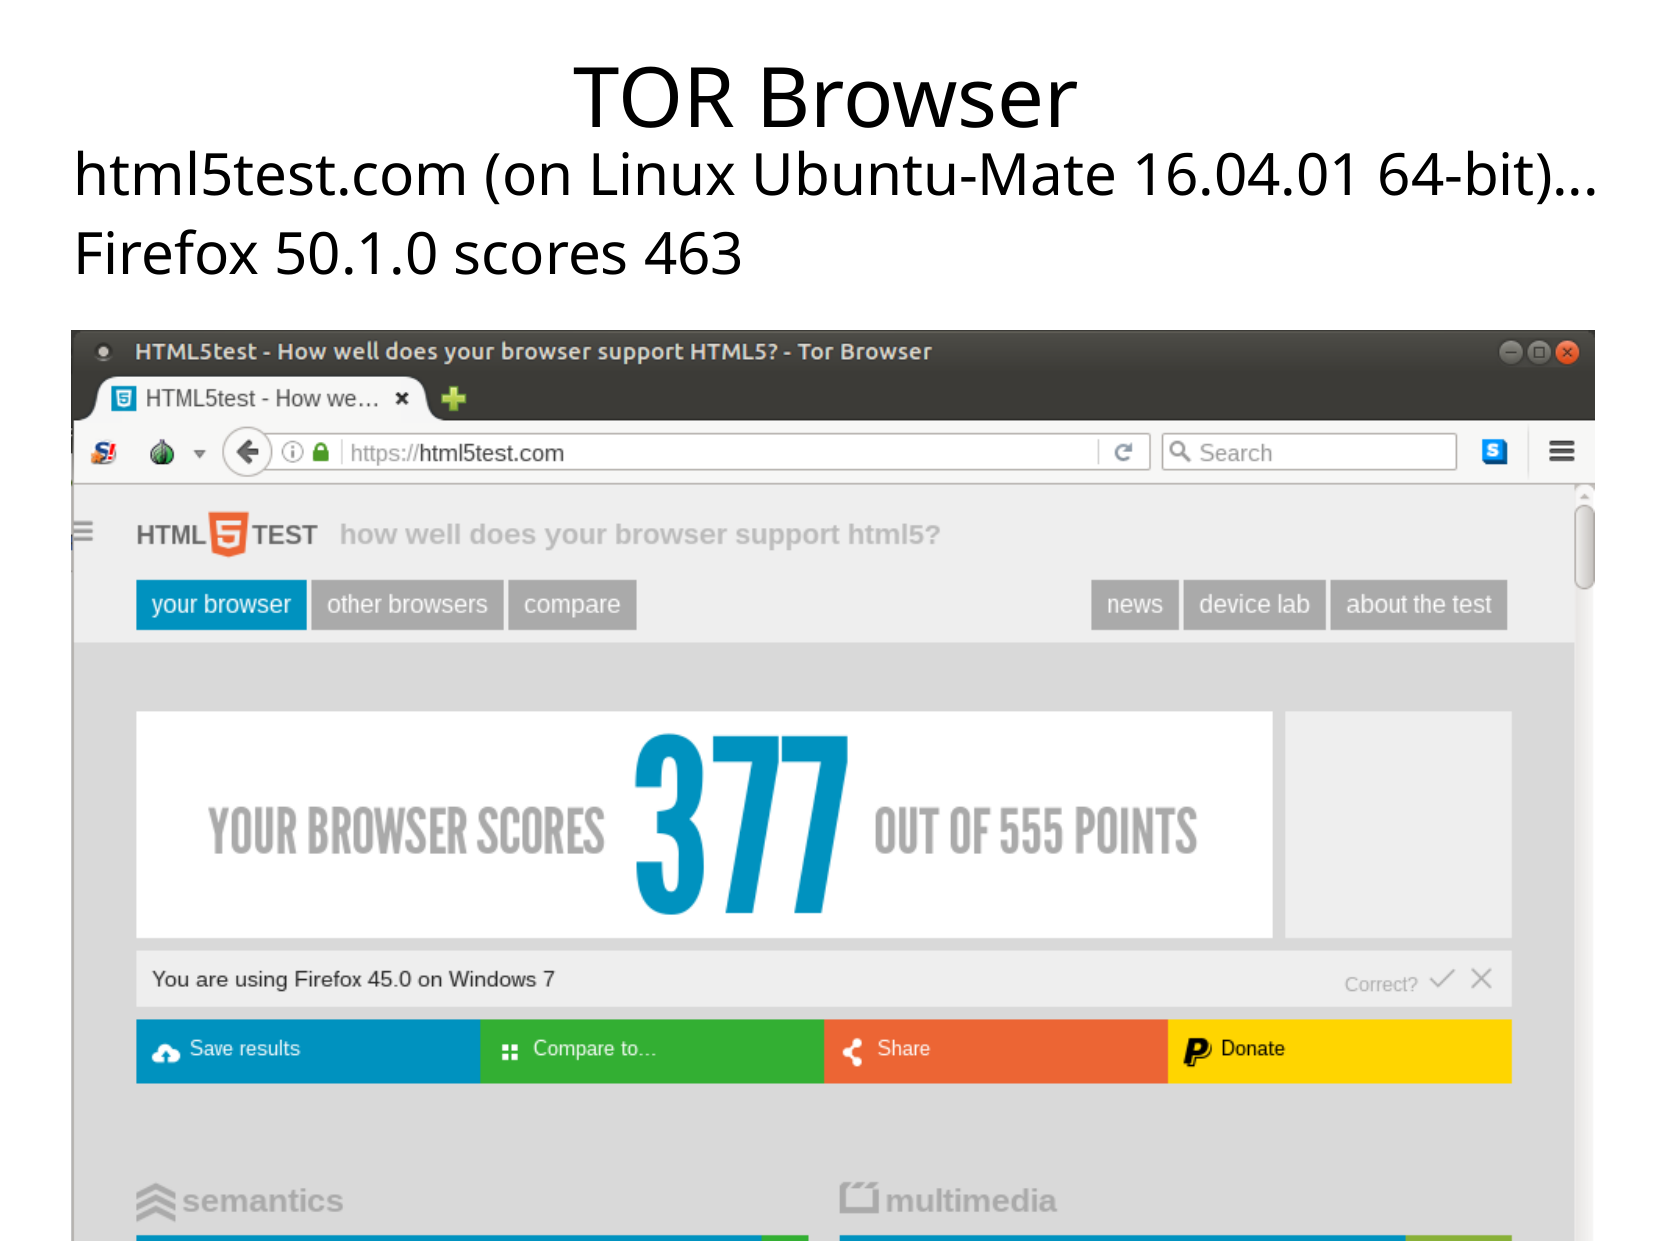

# TOR Browser
html5test.com (on Linux Ubuntu-Mate 16.04.01 64-bit)...
Firefox 50.1.0 scores 463